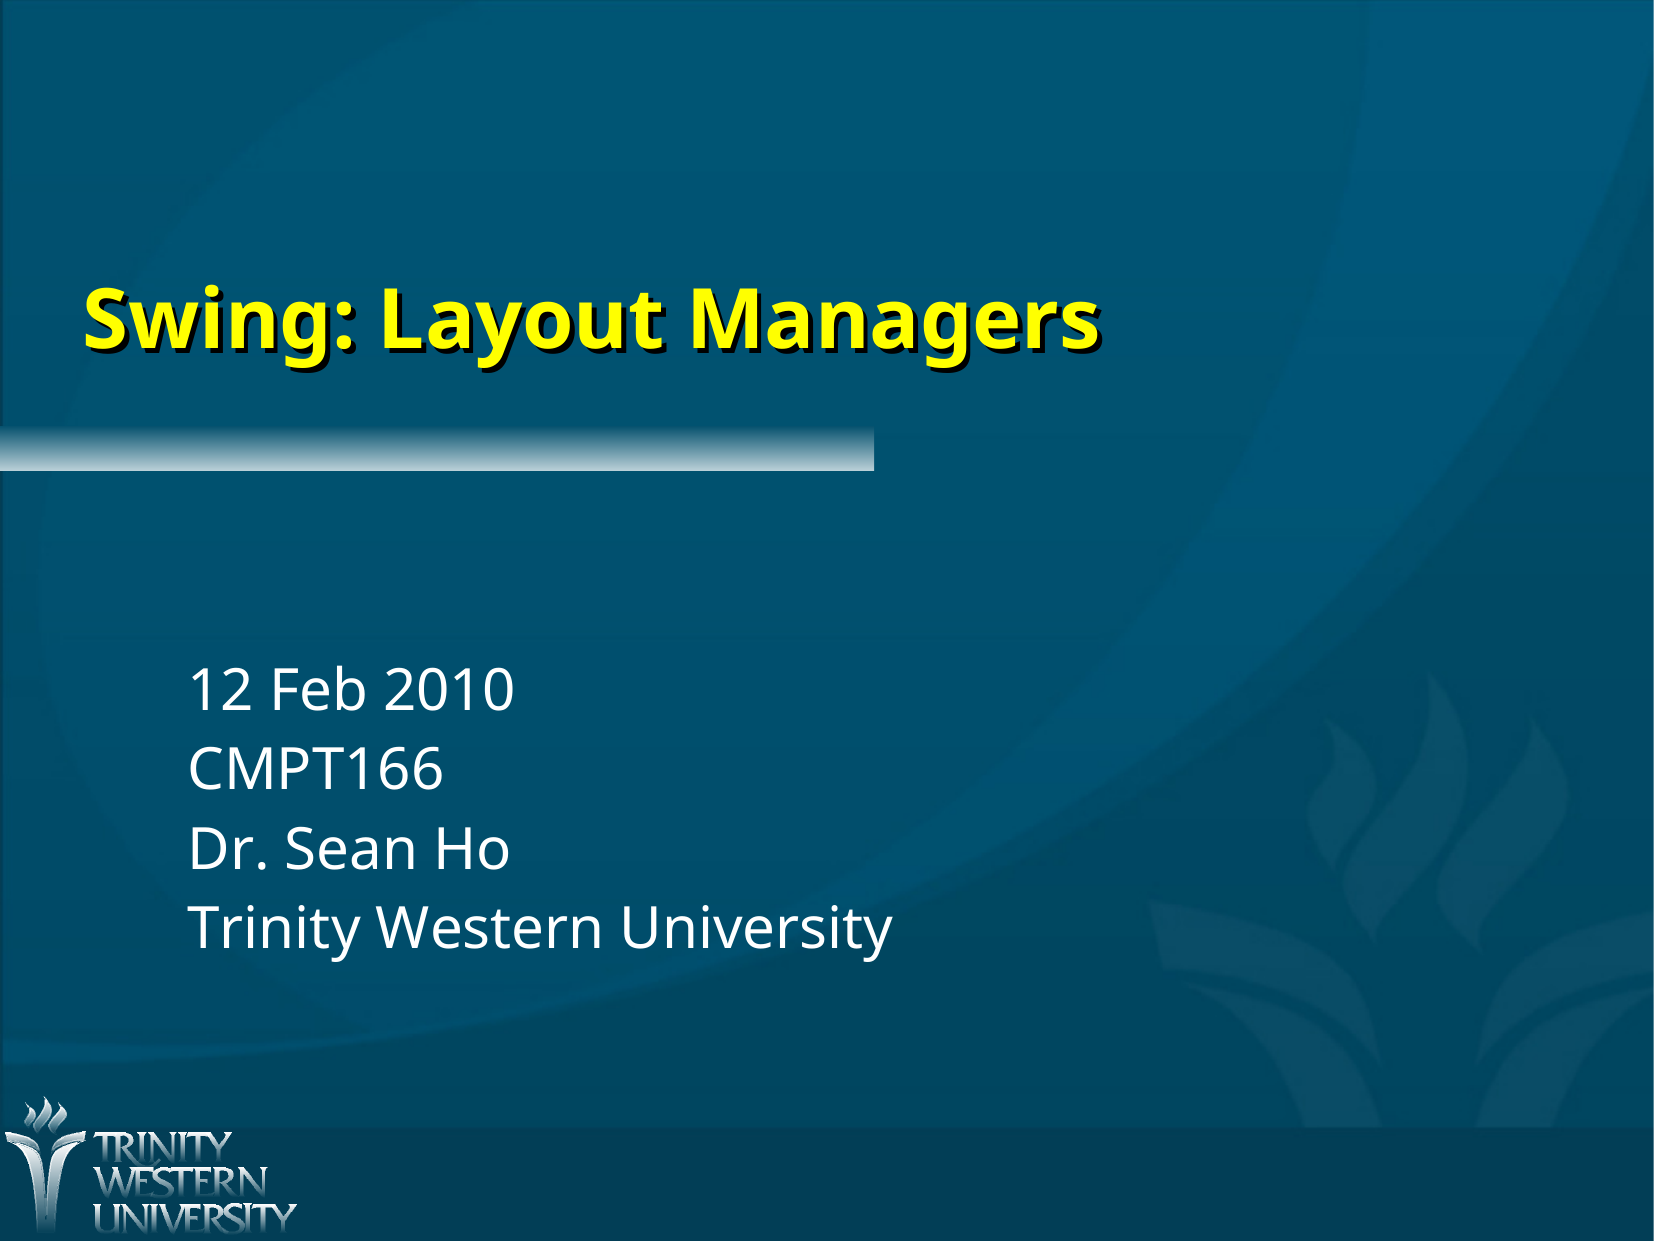

# Swing: Layout Managers
12 Feb 2010
CMPT166
Dr. Sean Ho
Trinity Western University